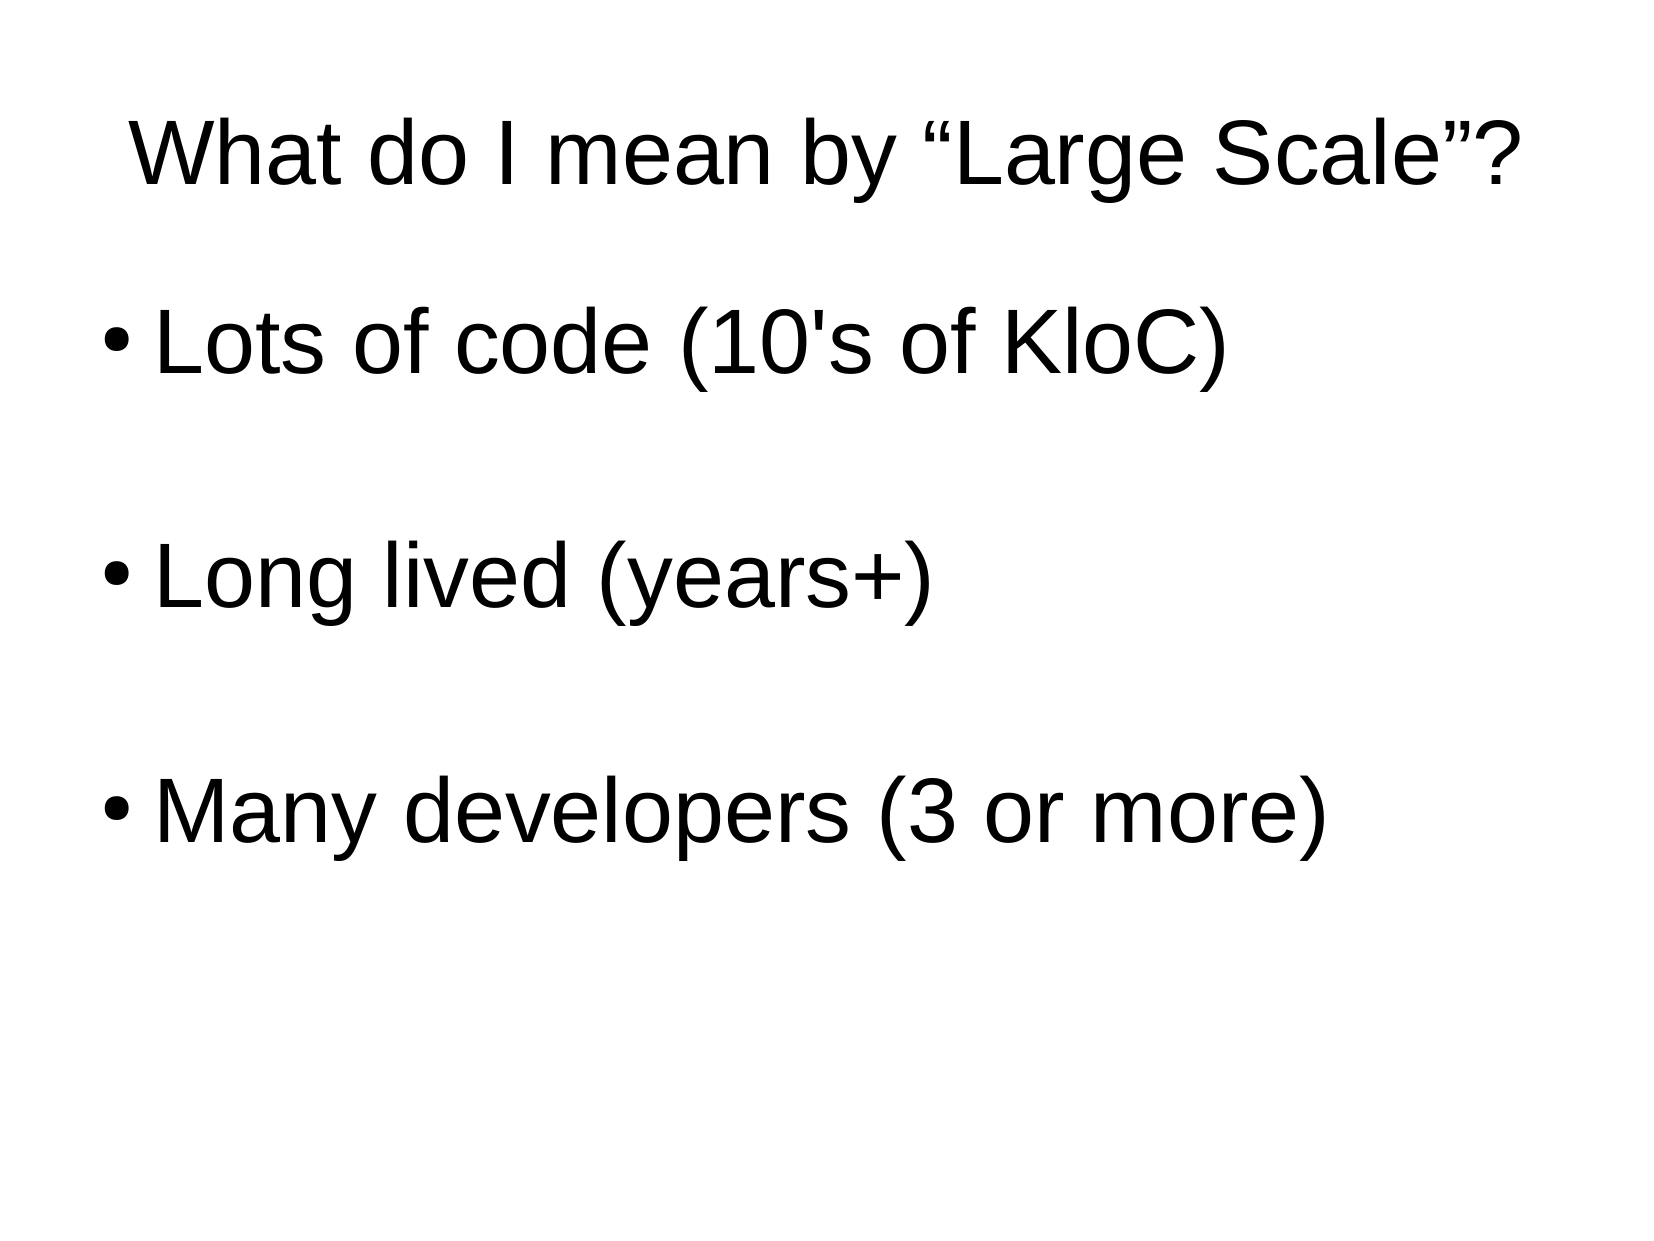

# What do I mean by “Large Scale”?
Lots of code (10's of KloC)
Long lived (years+)
Many developers (3 or more)